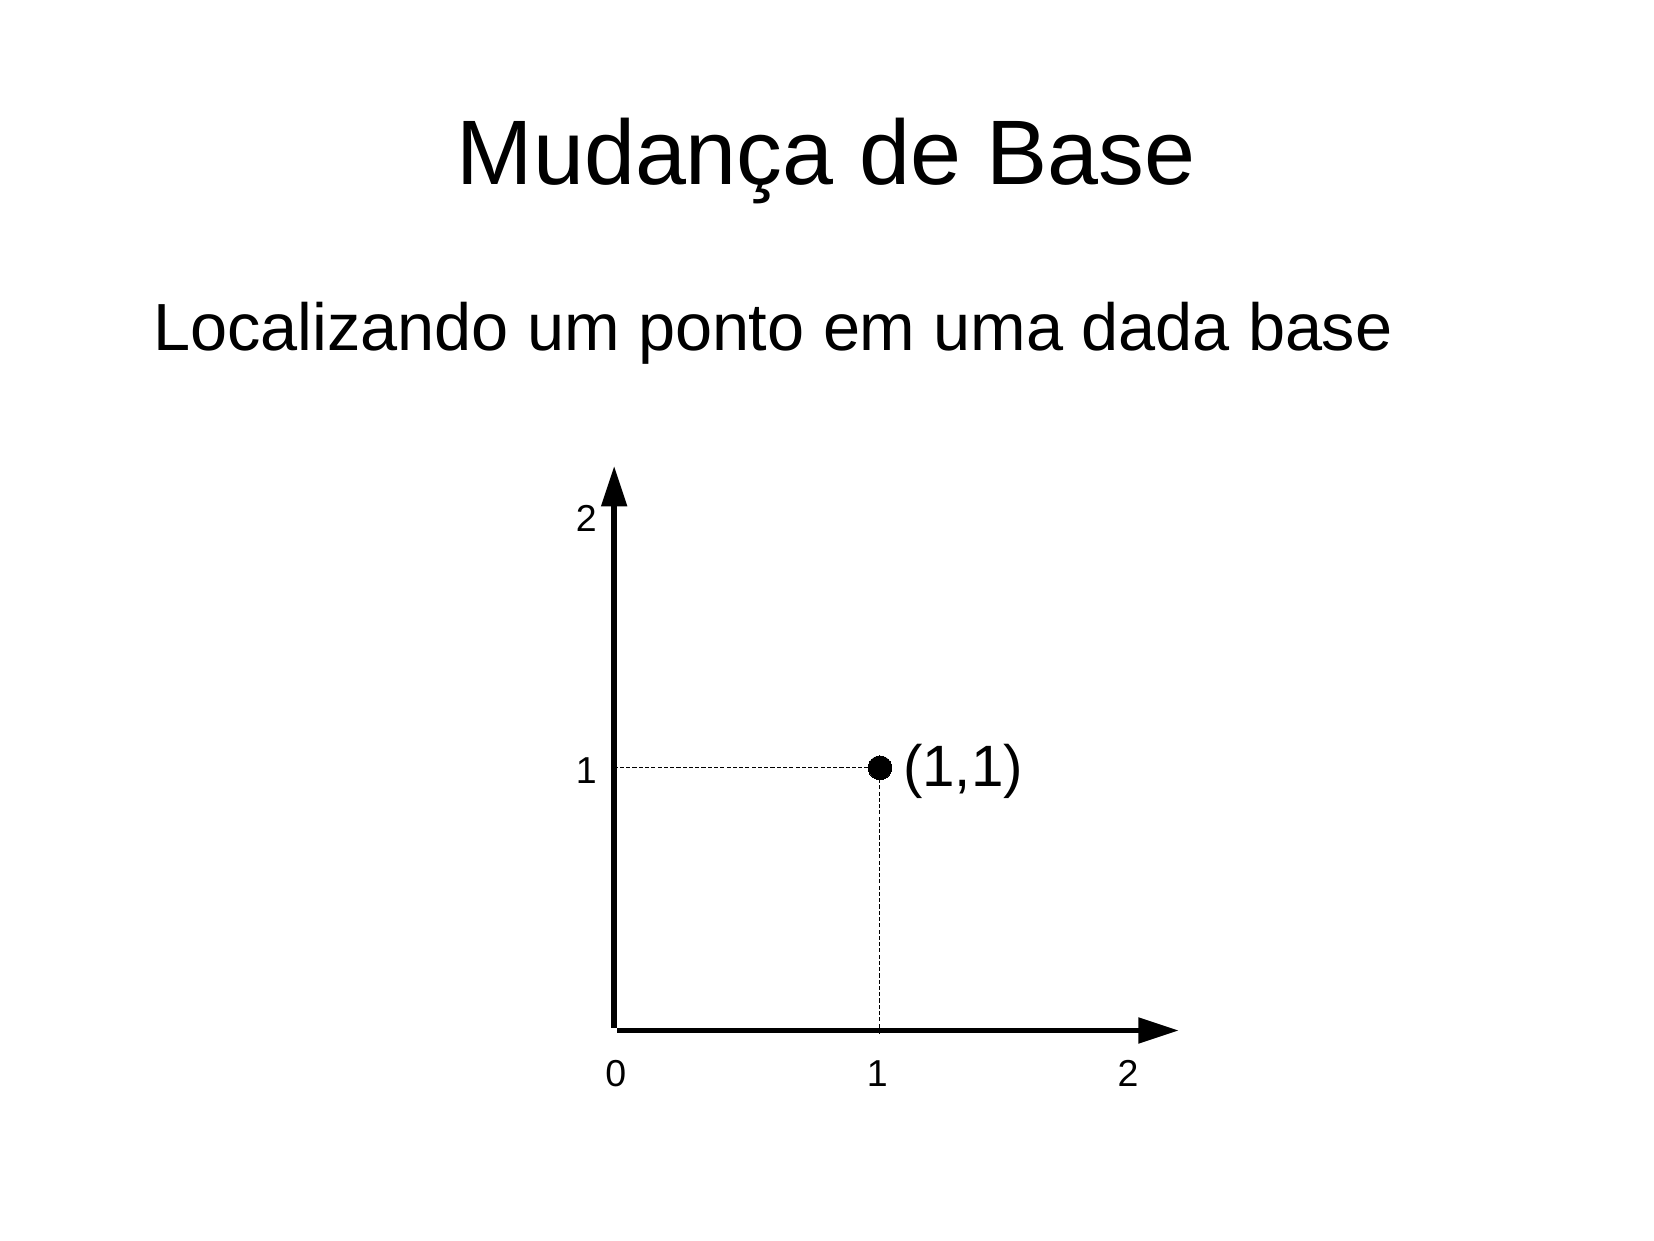

# Mudança de Base
Localizando um ponto em uma dada base
2
1
(1,1)
0 1 2